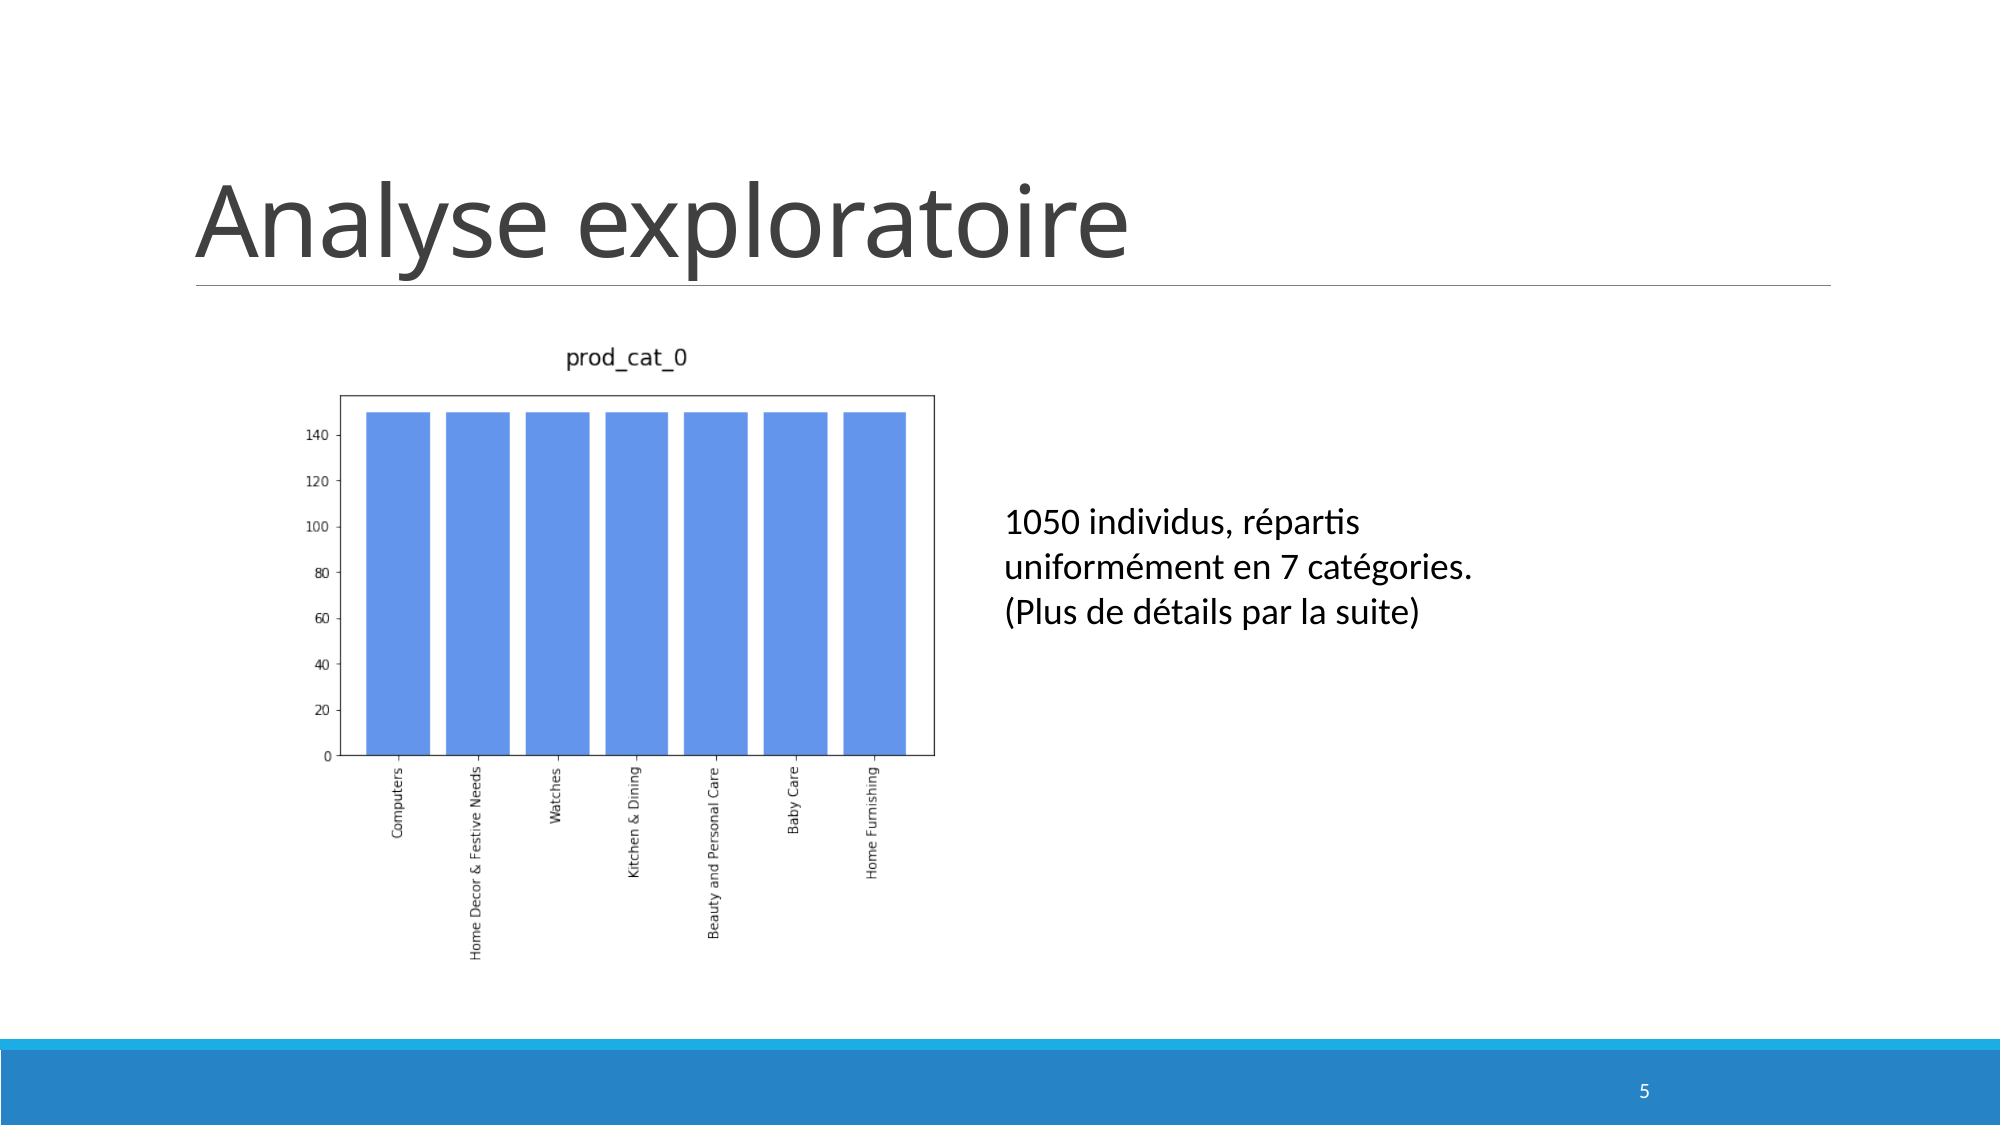

# Analyse exploratoire
1050 individus, répartis uniformément en 7 catégories.
(Plus de détails par la suite)